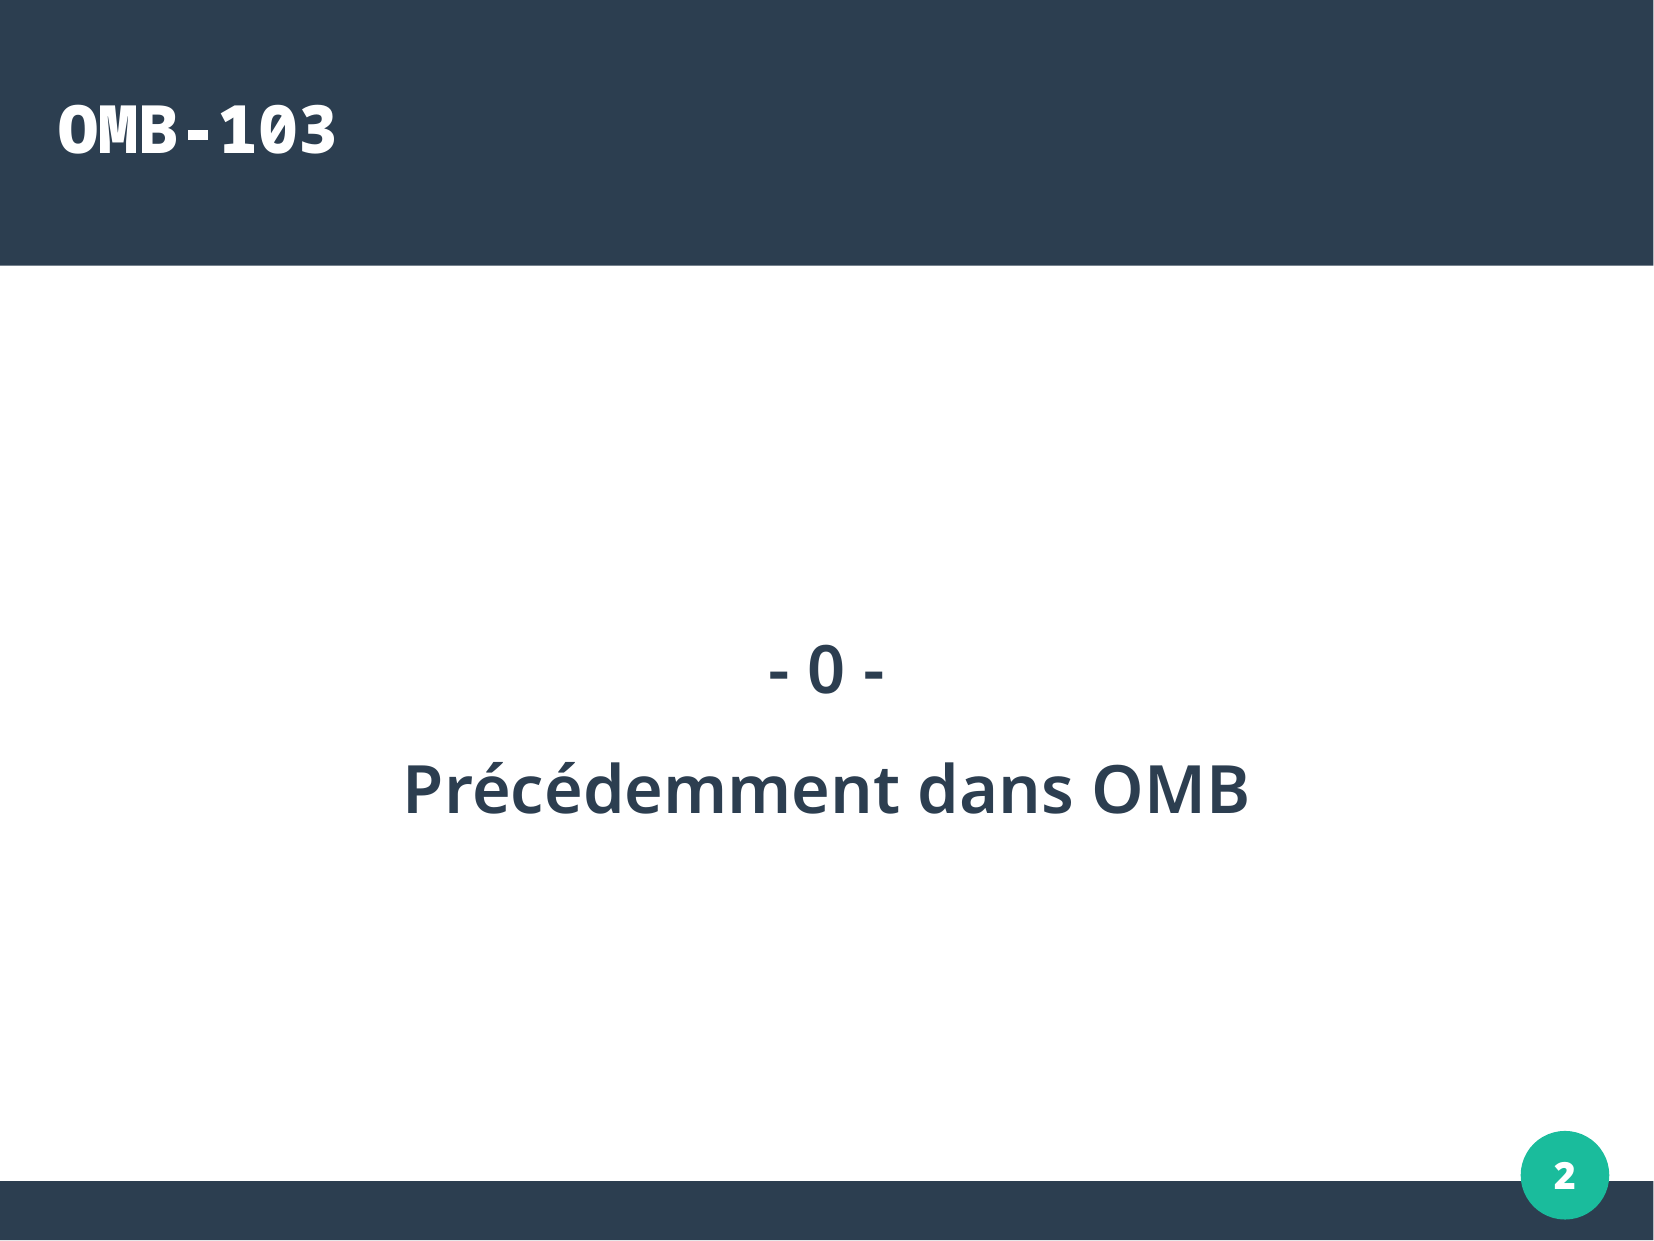

# OMB-103
- 0 -
Précédemment dans OMB
2